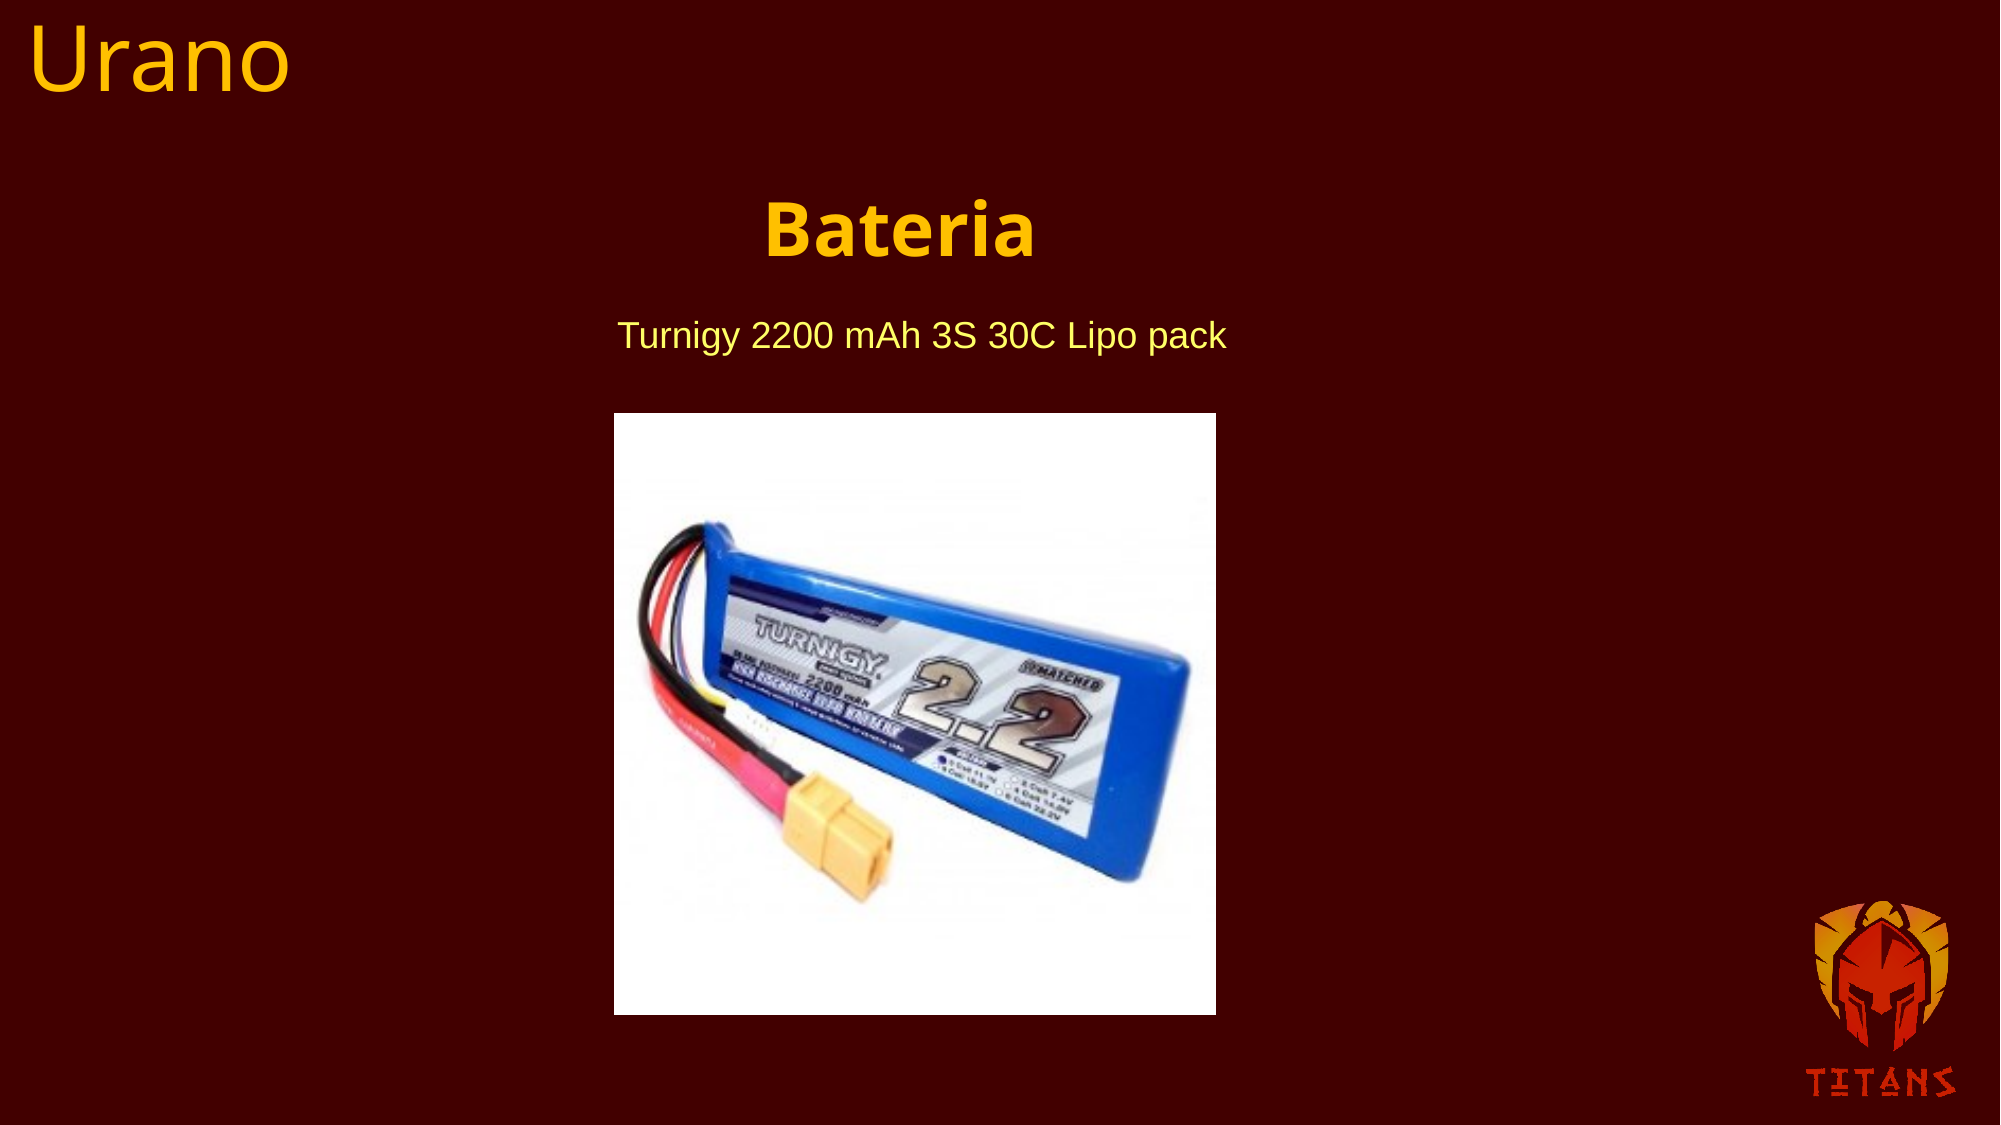

# Urano
Bateria
Turnigy 2200 mAh 3S 30C Lipo pack